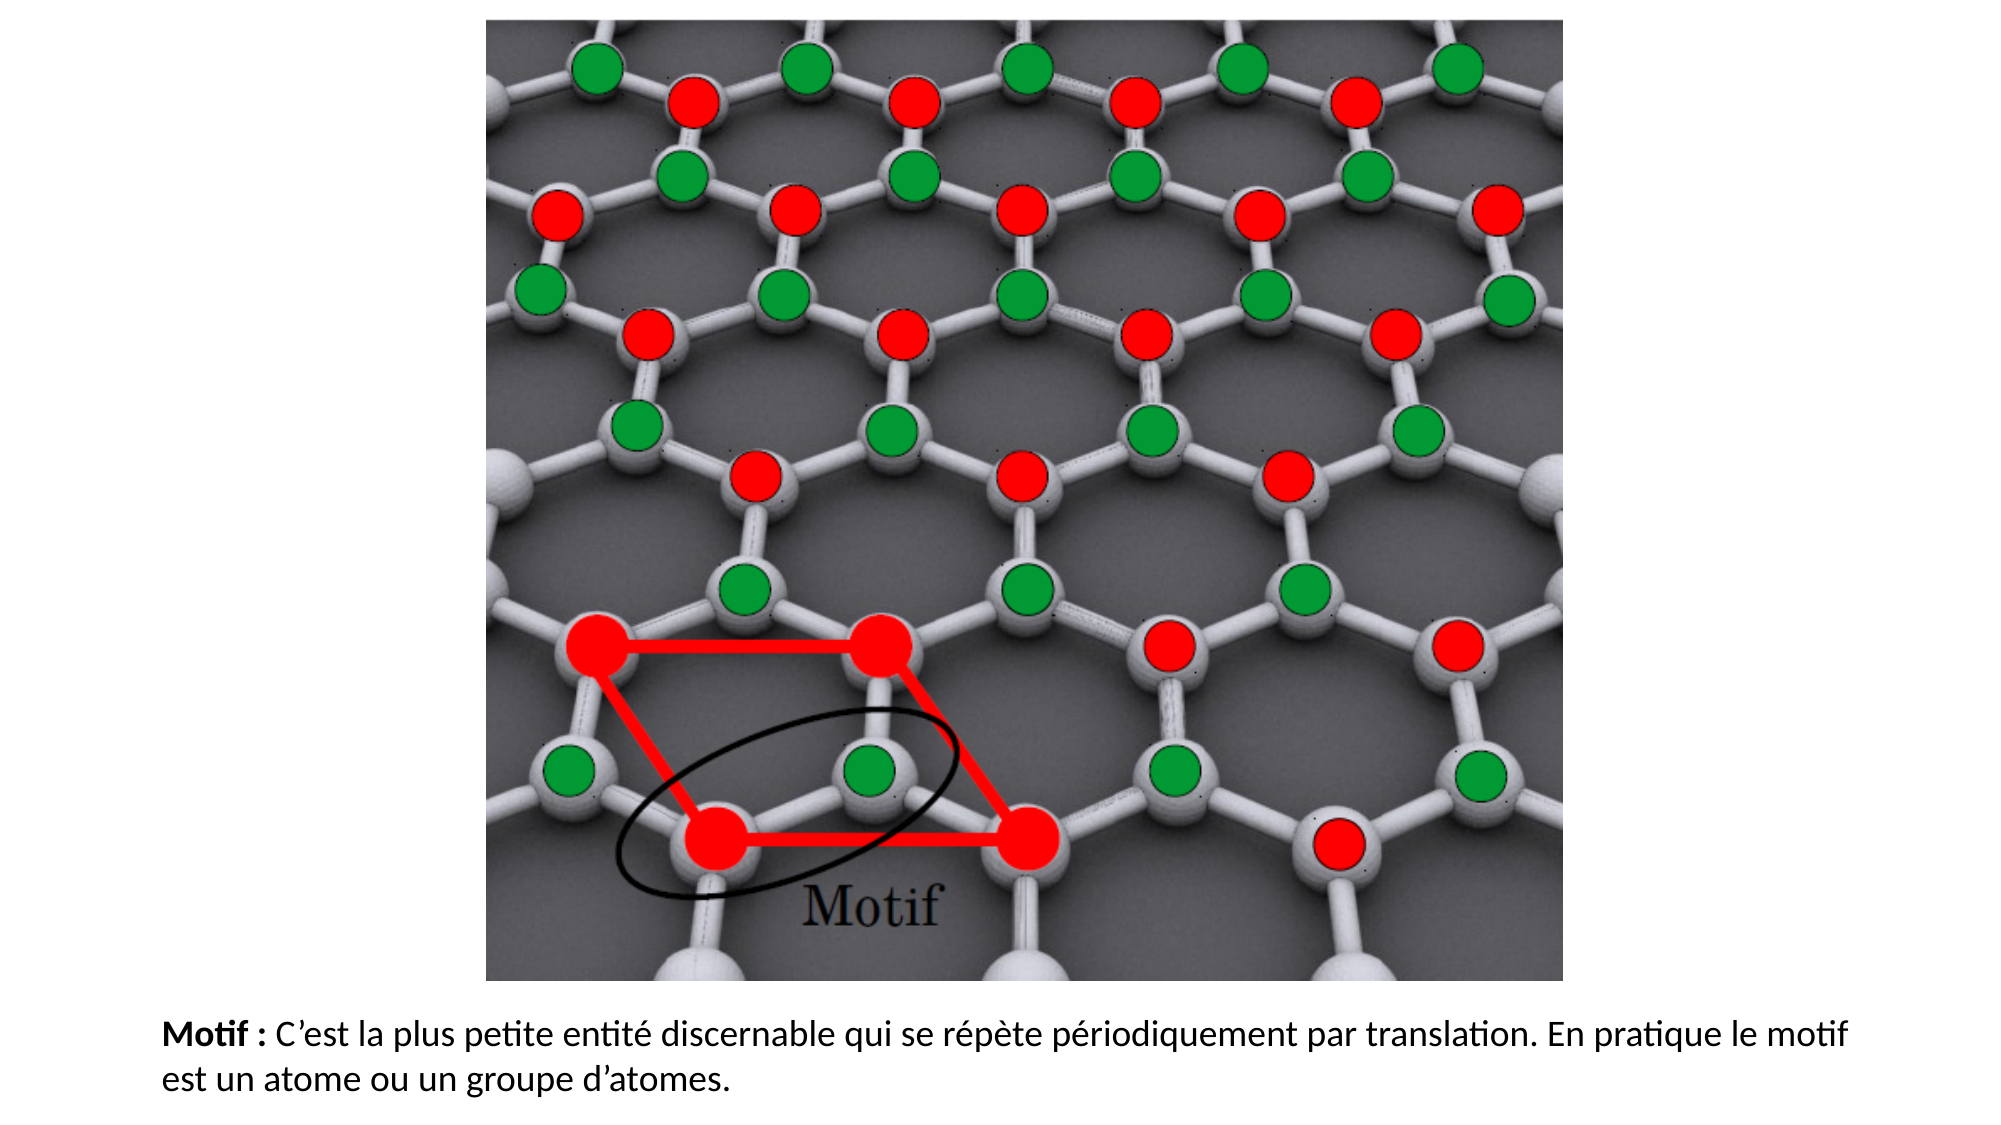

Motif : C’est la plus petite entité discernable qui se répète périodiquement par translation. En pratique le motif est un atome ou un groupe d’atomes.